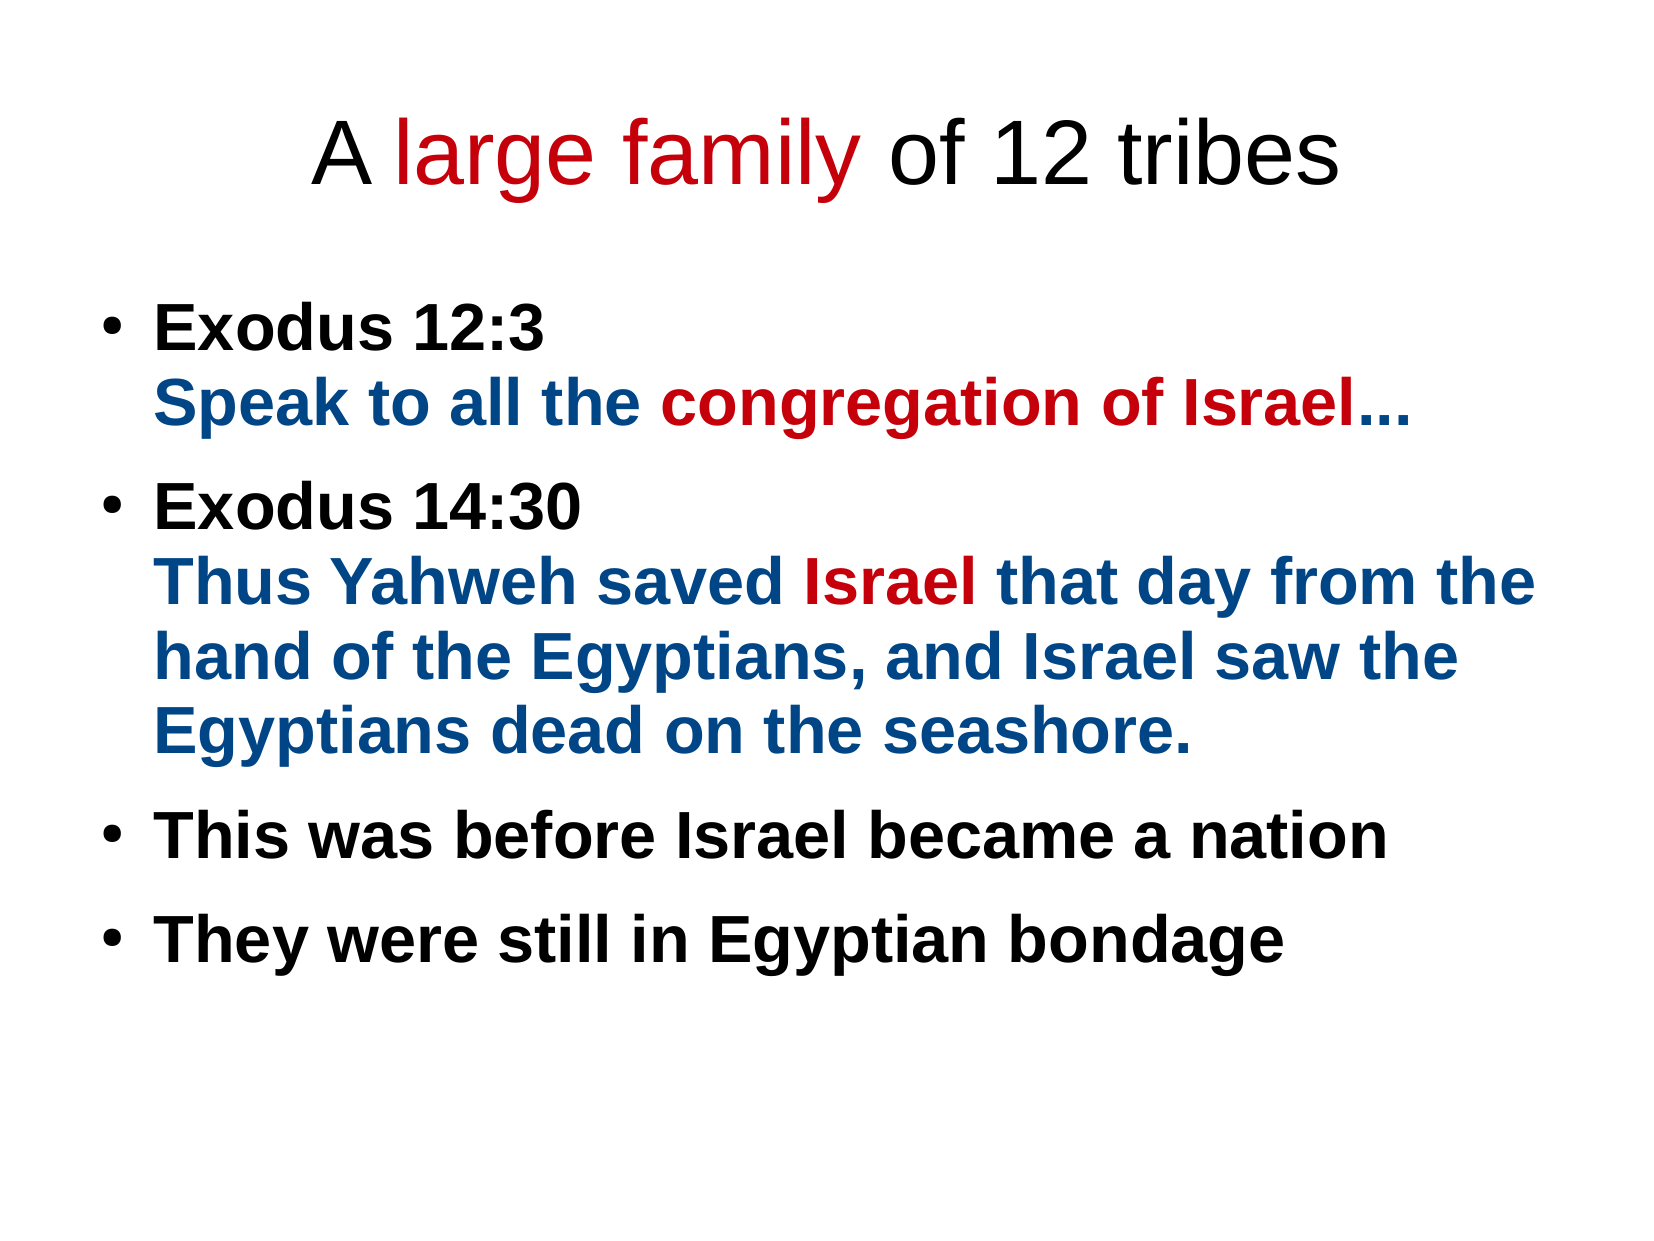

# A large family of 12 tribes
Exodus 12:3
Speak to all the congregation of Israel...
Exodus 14:30
Thus Yahweh saved Israel that day from the hand of the Egyptians, and Israel saw the Egyptians dead on the seashore.
This was before Israel became a nation
They were still in Egyptian bondage